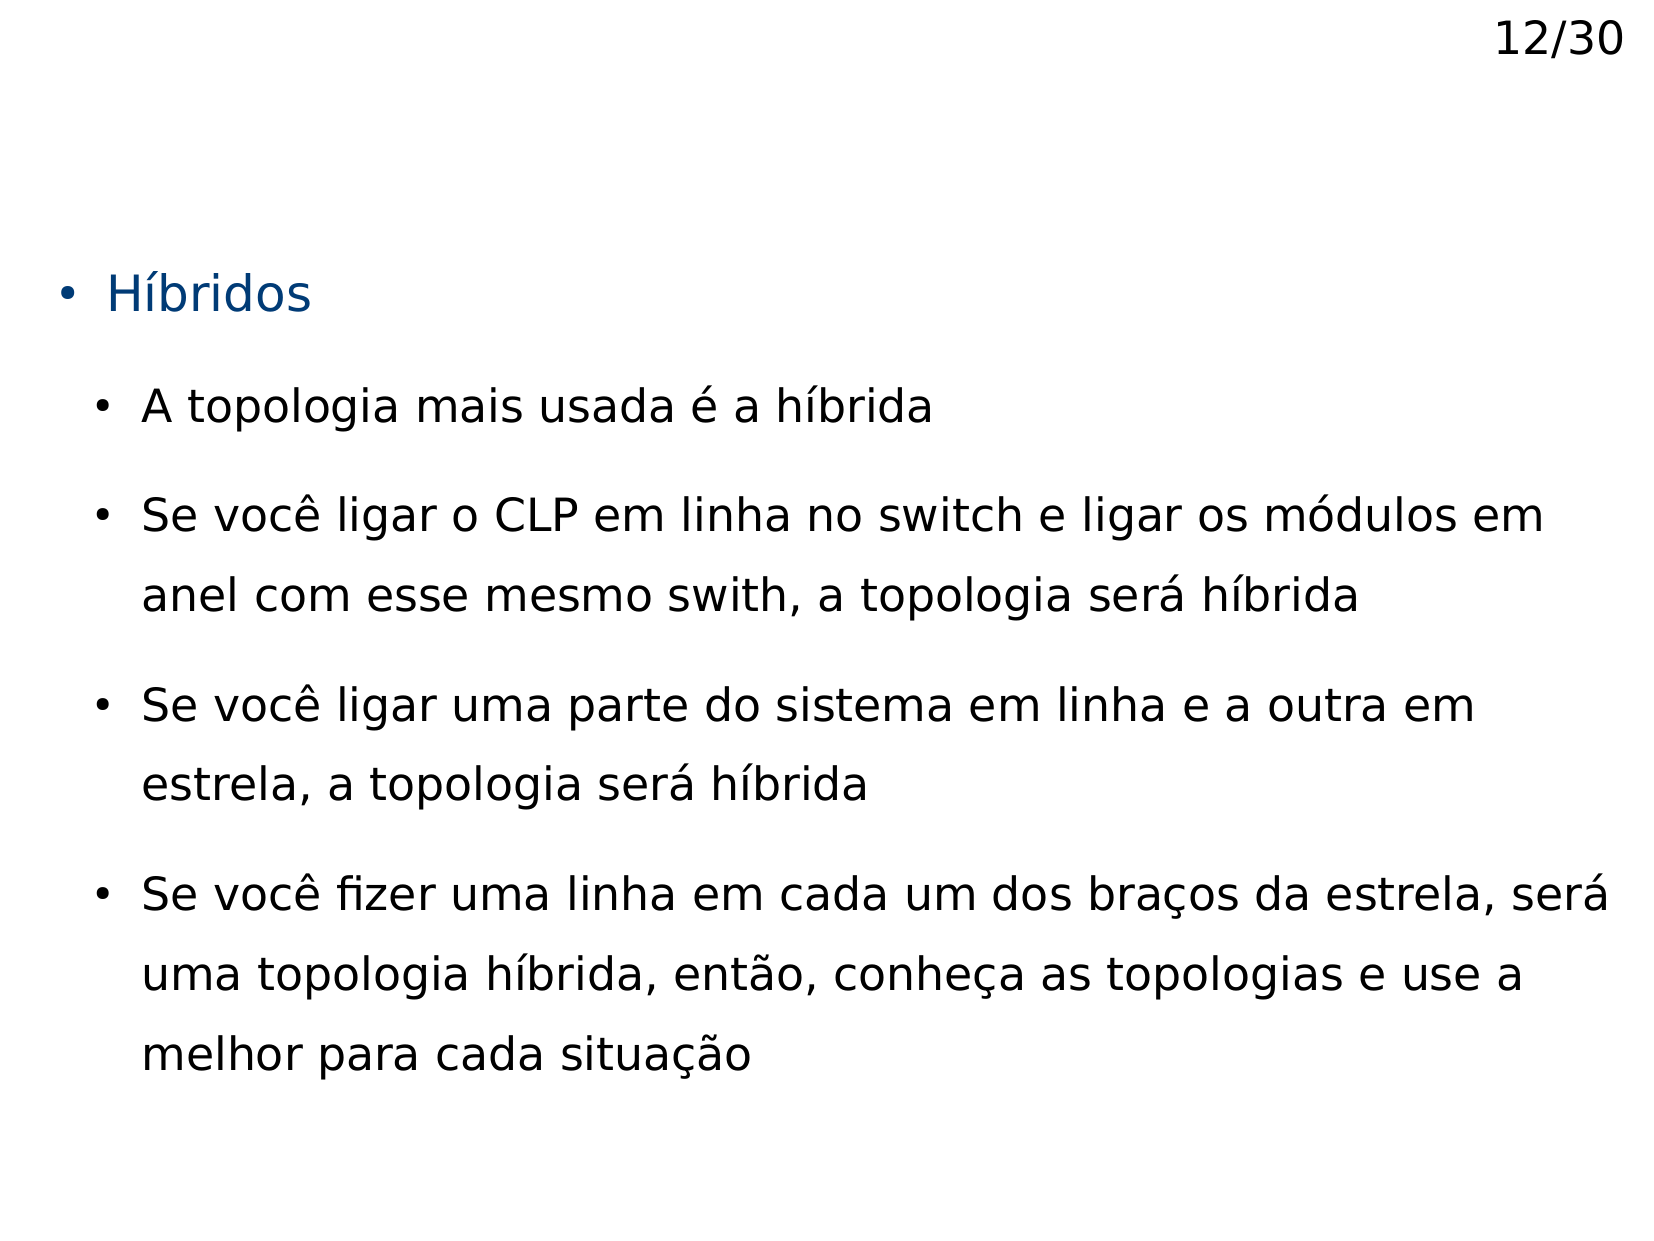

12
#
Híbridos
A topologia mais usada é a híbrida
Se você ligar o CLP em linha no switch e ligar os módulos em anel com esse mesmo swith, a topologia será híbrida
Se você ligar uma parte do sistema em linha e a outra em estrela, a topologia será híbrida
Se você fizer uma linha em cada um dos braços da estrela, será uma topologia híbrida, então, conheça as topologias e use a melhor para cada situação